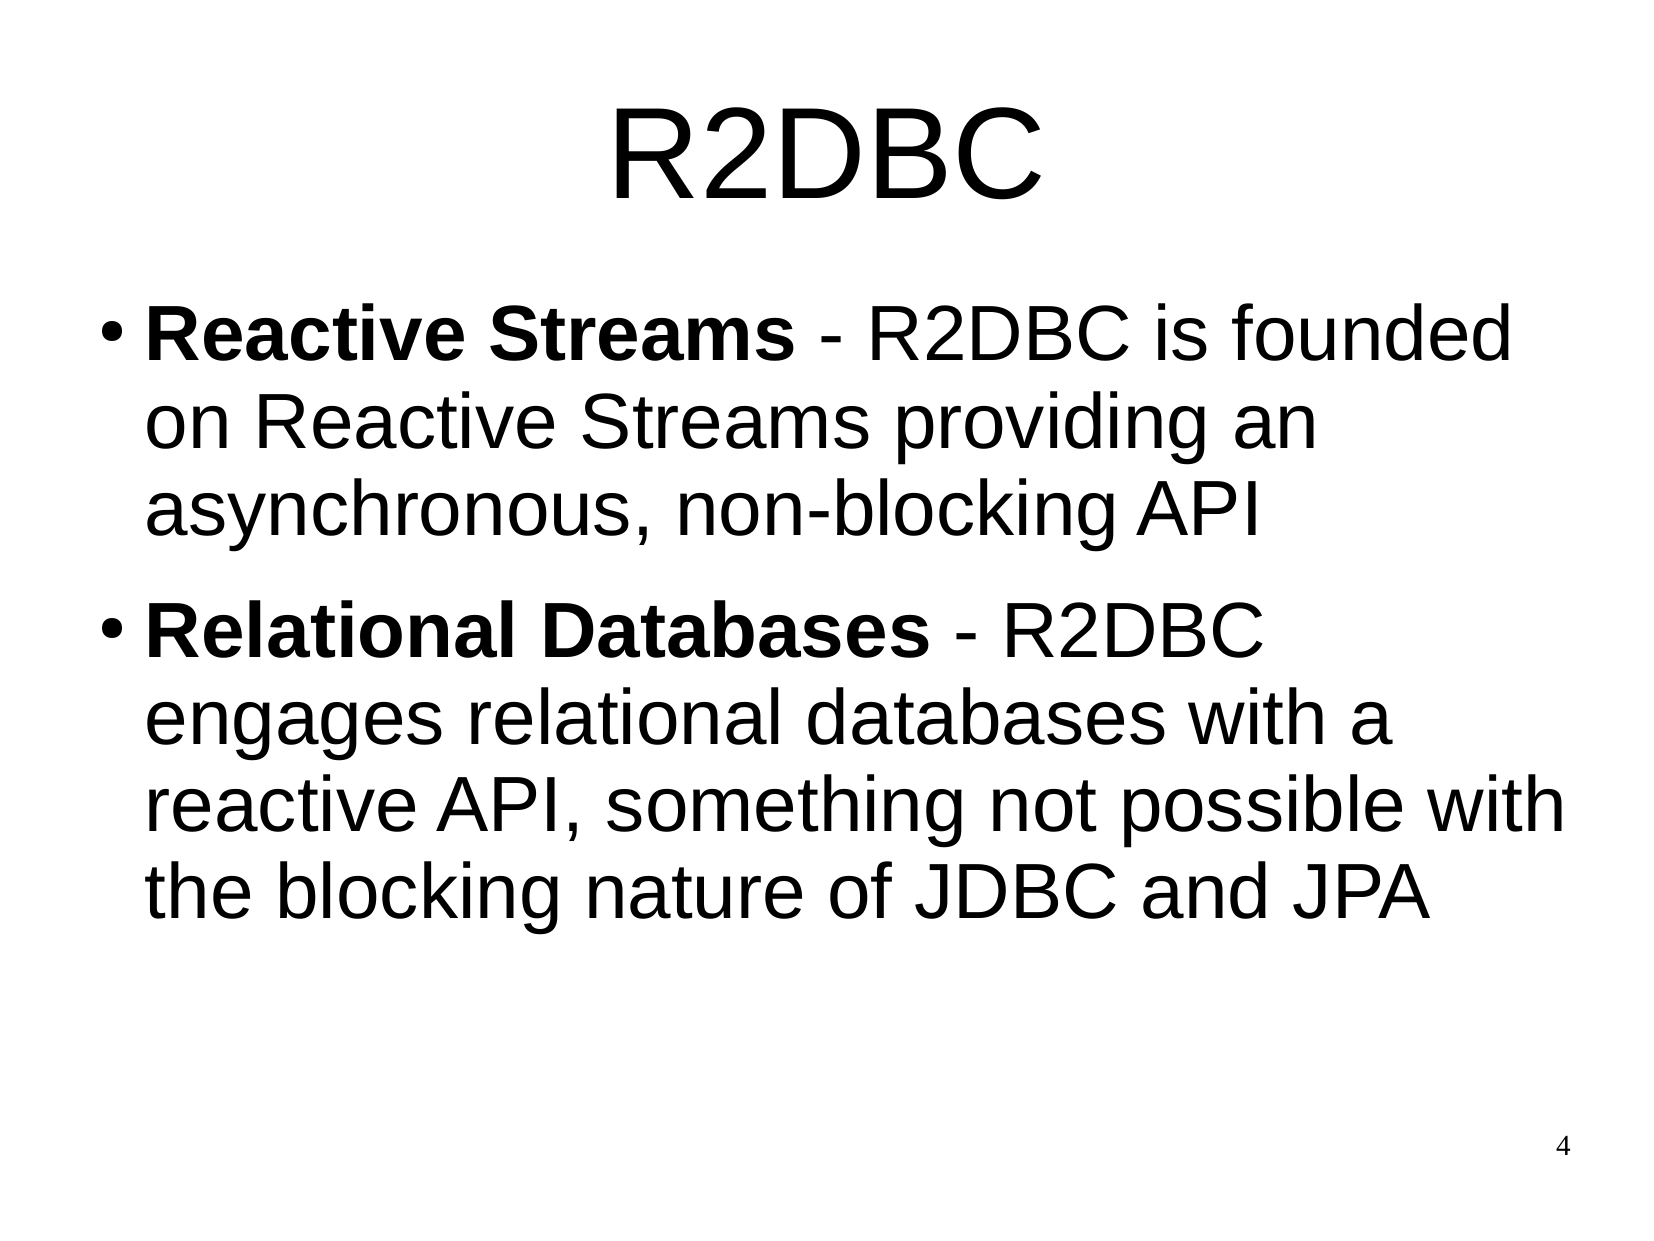

# R2DBC
Reactive Streams - R2DBC is founded on Reactive Streams providing an asynchronous, non-blocking API
Relational Databases - R2DBC engages relational databases with a reactive API, something not possible with the blocking nature of JDBC and JPA
4